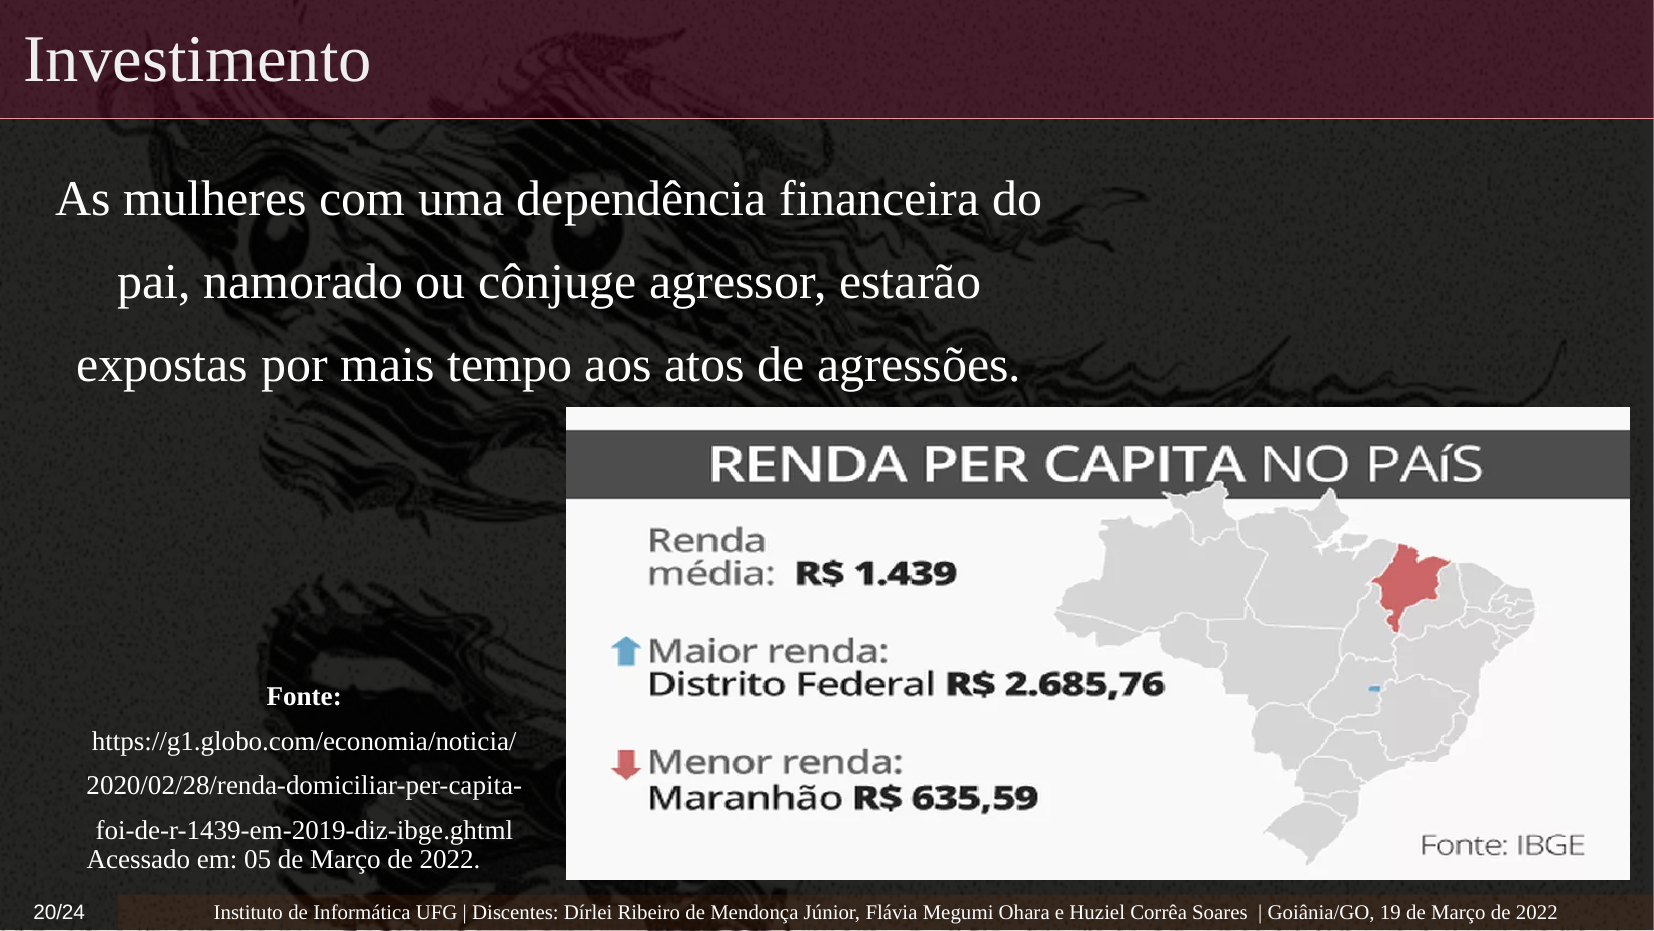

# Investimento
As mulheres com uma dependência financeira do pai, namorado ou cônjuge agressor, estarão expostas por mais tempo aos atos de agressões.
Fonte: https://g1.globo.com/economia/noticia/2020/02/28/renda-domiciliar-per-capita-foi-de-r-1439-em-2019-diz-ibge.ghtml
Acessado em: 05 de Março de 2022.
20